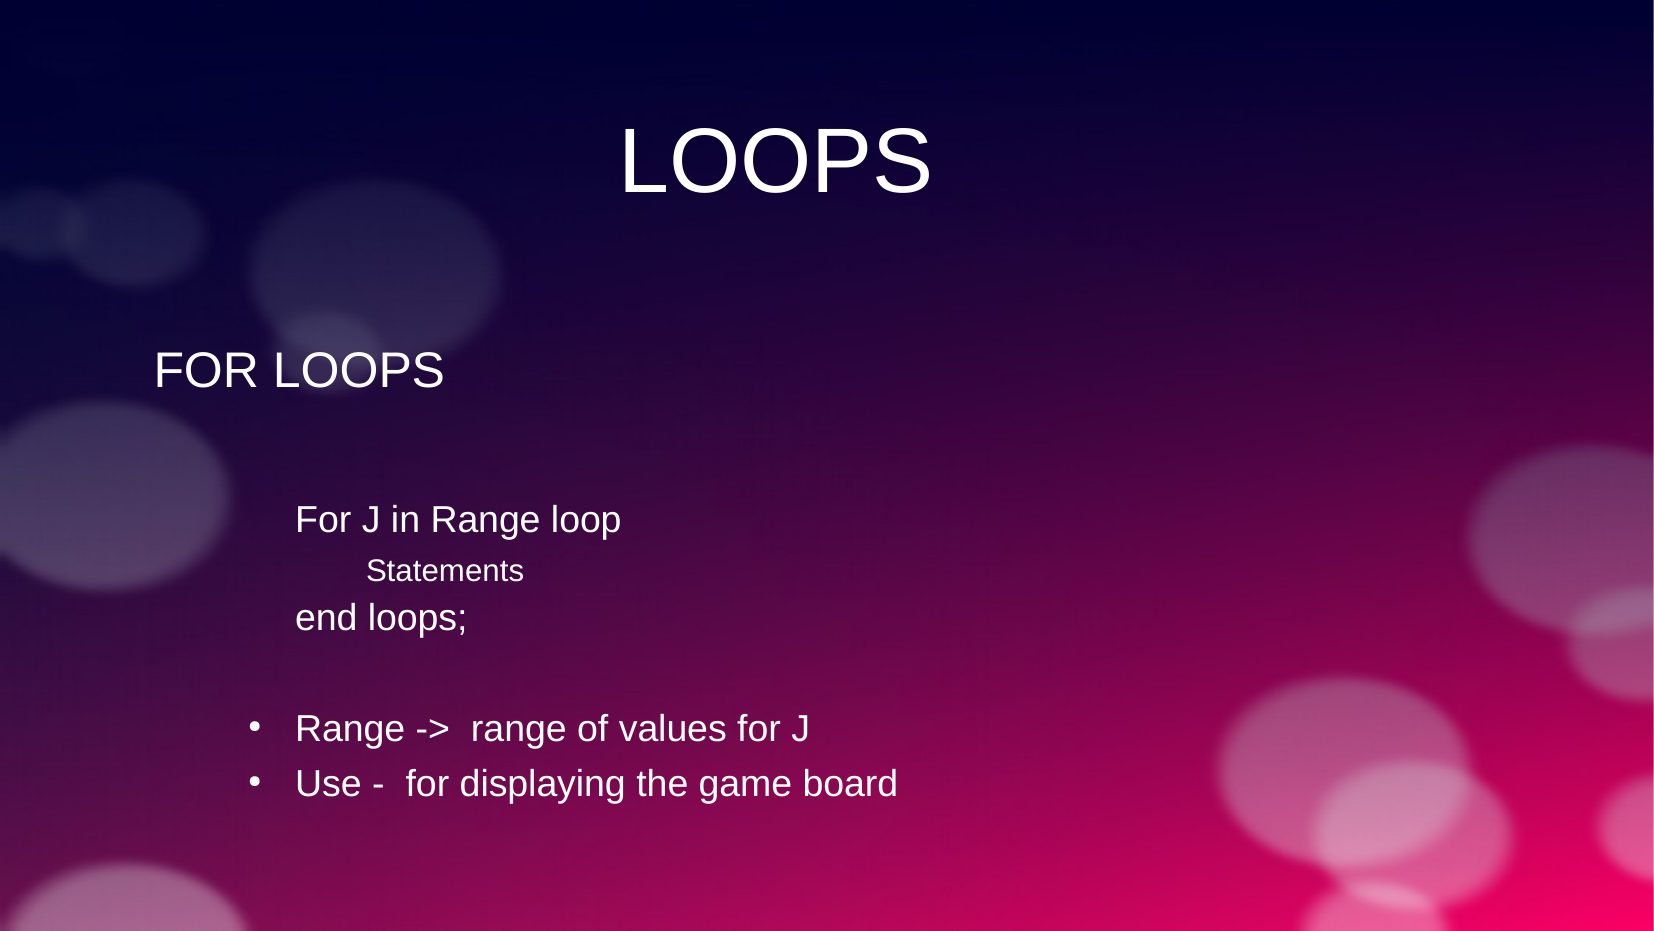

# LOOPS
FOR LOOPS
For J in Range loop
Statements
end loops;
Range -> range of values for J
Use - for displaying the game board